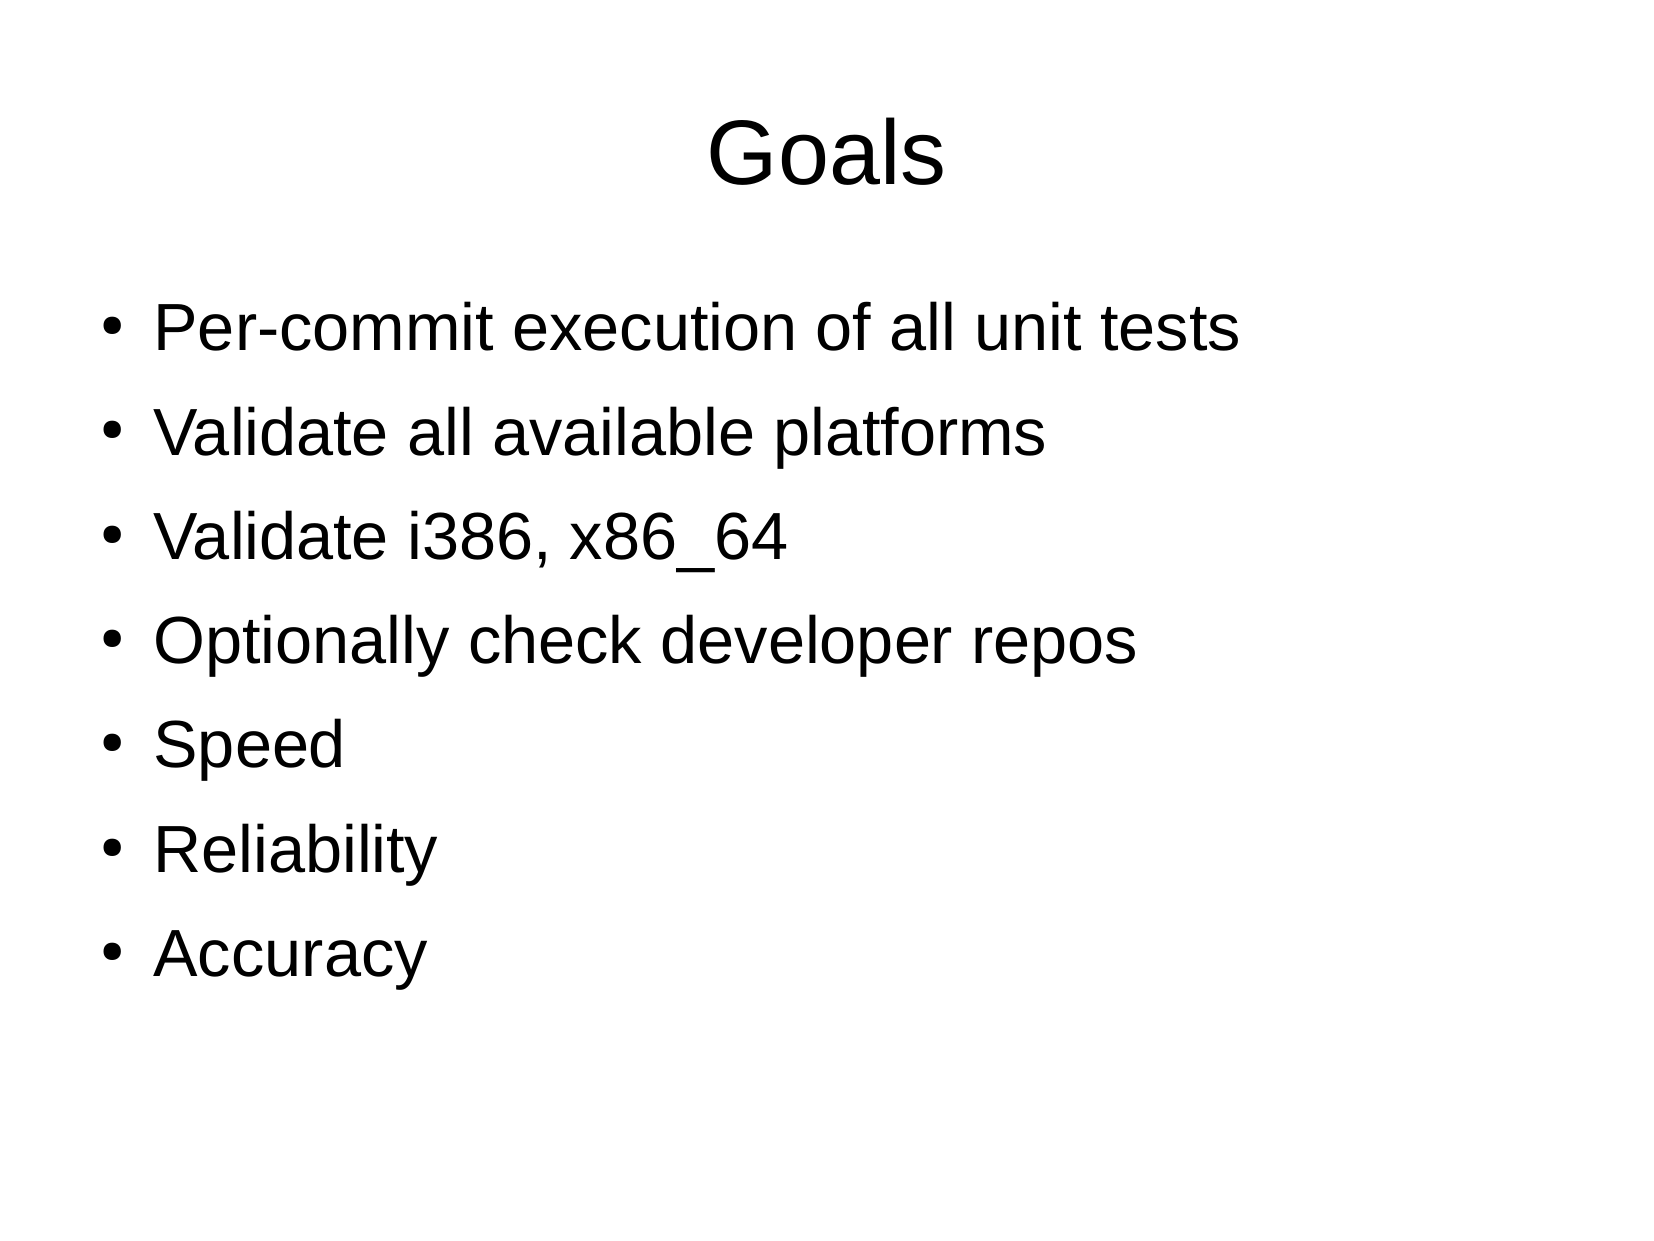

# Goals
Per-commit execution of all unit tests
Validate all available platforms
Validate i386, x86_64
Optionally check developer repos
Speed
Reliability
Accuracy